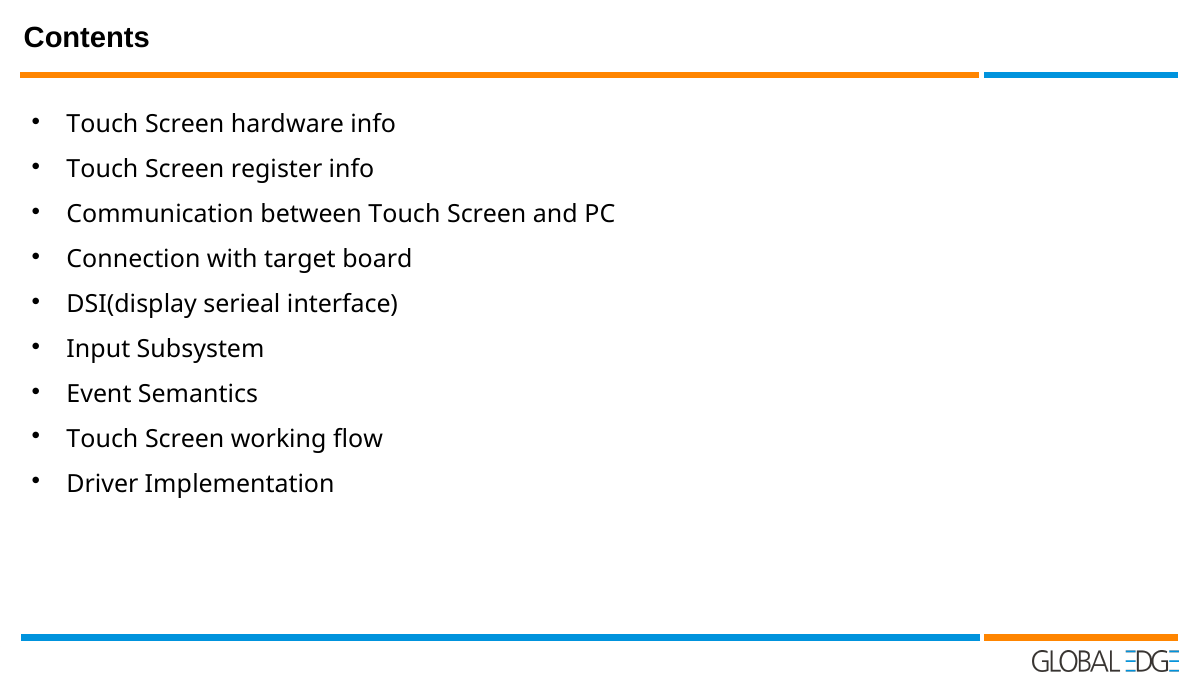

Contents
Touch Screen hardware info
Touch Screen register info
Communication between Touch Screen and PC
Connection with target board
DSI(display serieal interface)
Input Subsystem
Event Semantics
Touch Screen working flow
Driver Implementation